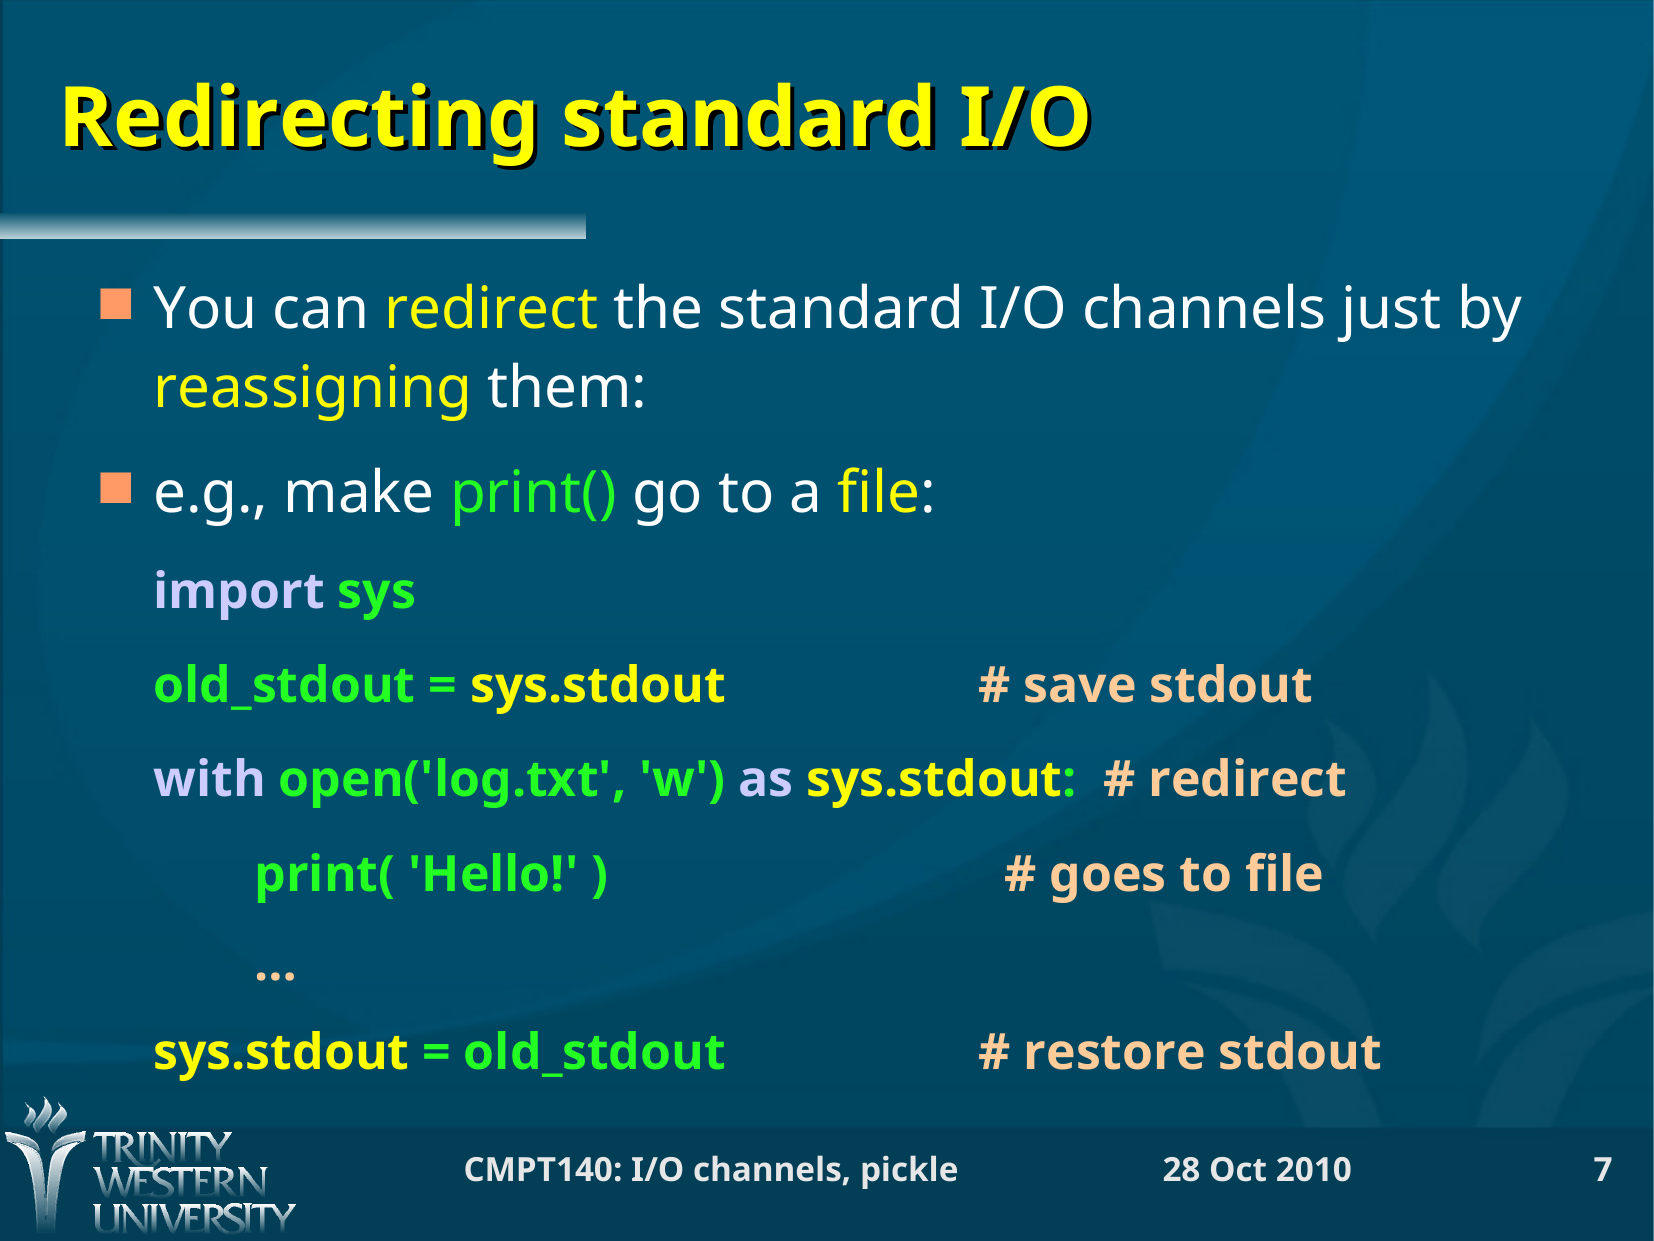

# Redirecting standard I/O
You can redirect the standard I/O channels just by reassigning them:
e.g., make print() go to a file:
import sys
old_stdout = sys.stdout				# save stdout
with open('log.txt', 'w') as sys.stdout: # redirect
print( 'Hello!' )						# goes to file
…
sys.stdout = old_stdout				# restore stdout
CMPT140: I/O channels, pickle
28 Oct 2010
7